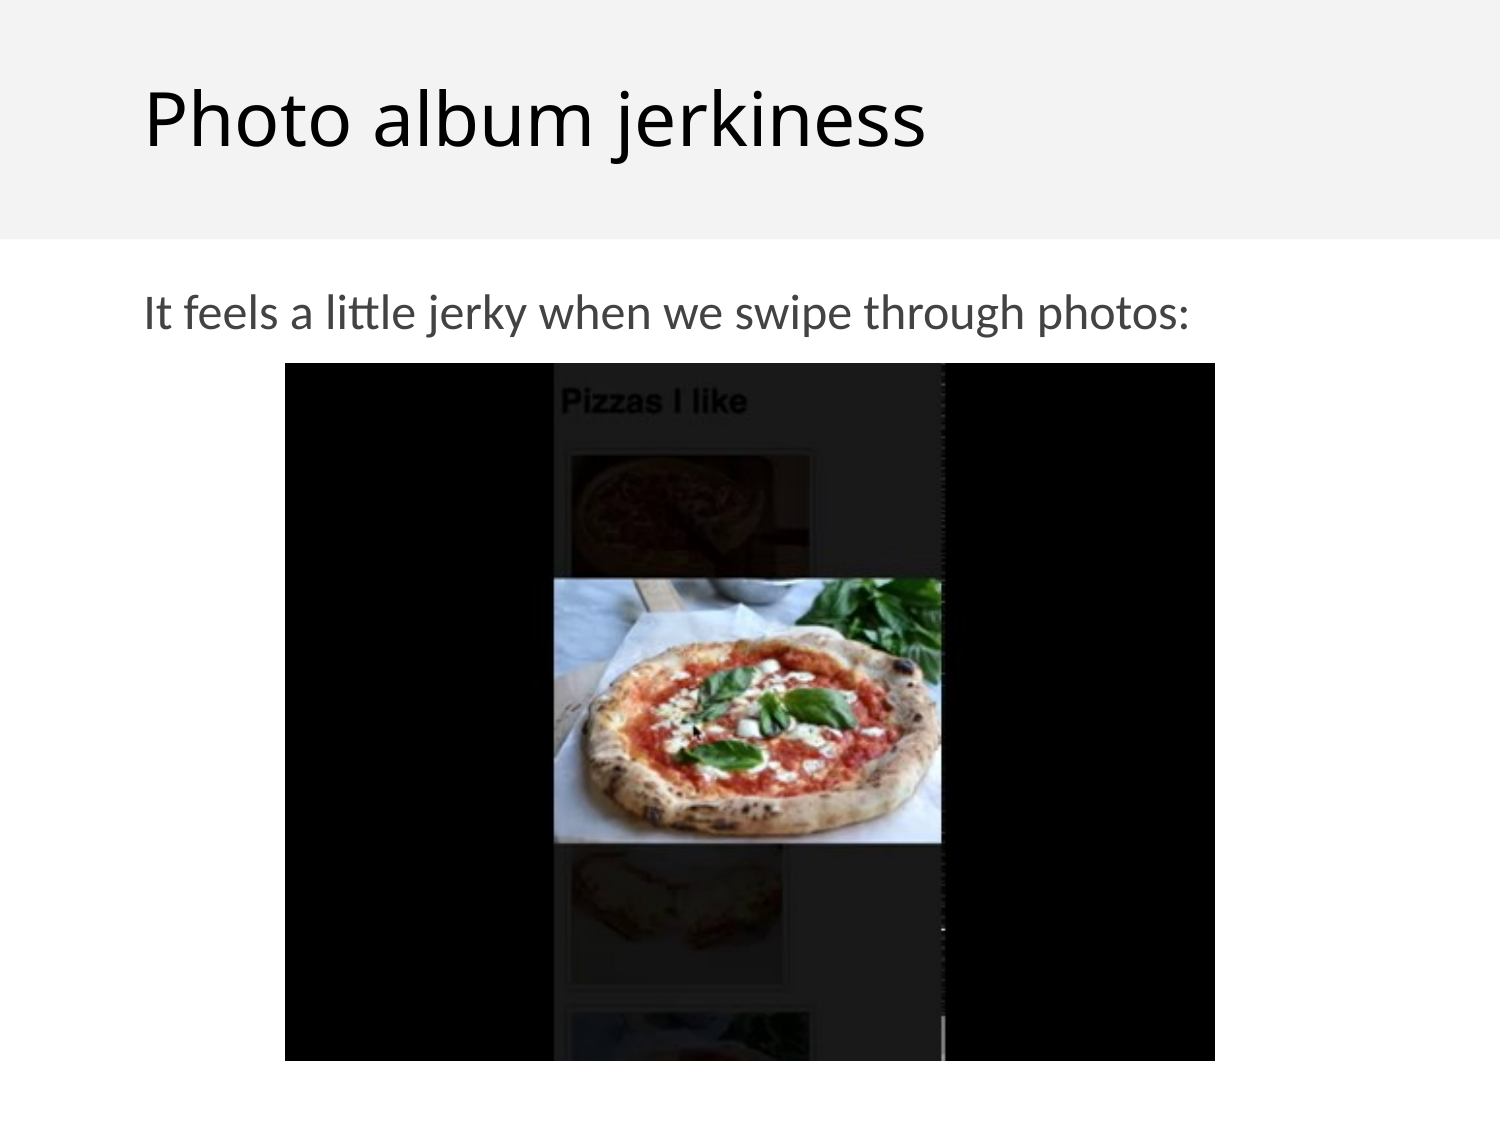

# Photo album jerkiness
It feels a little jerky when we swipe through photos: